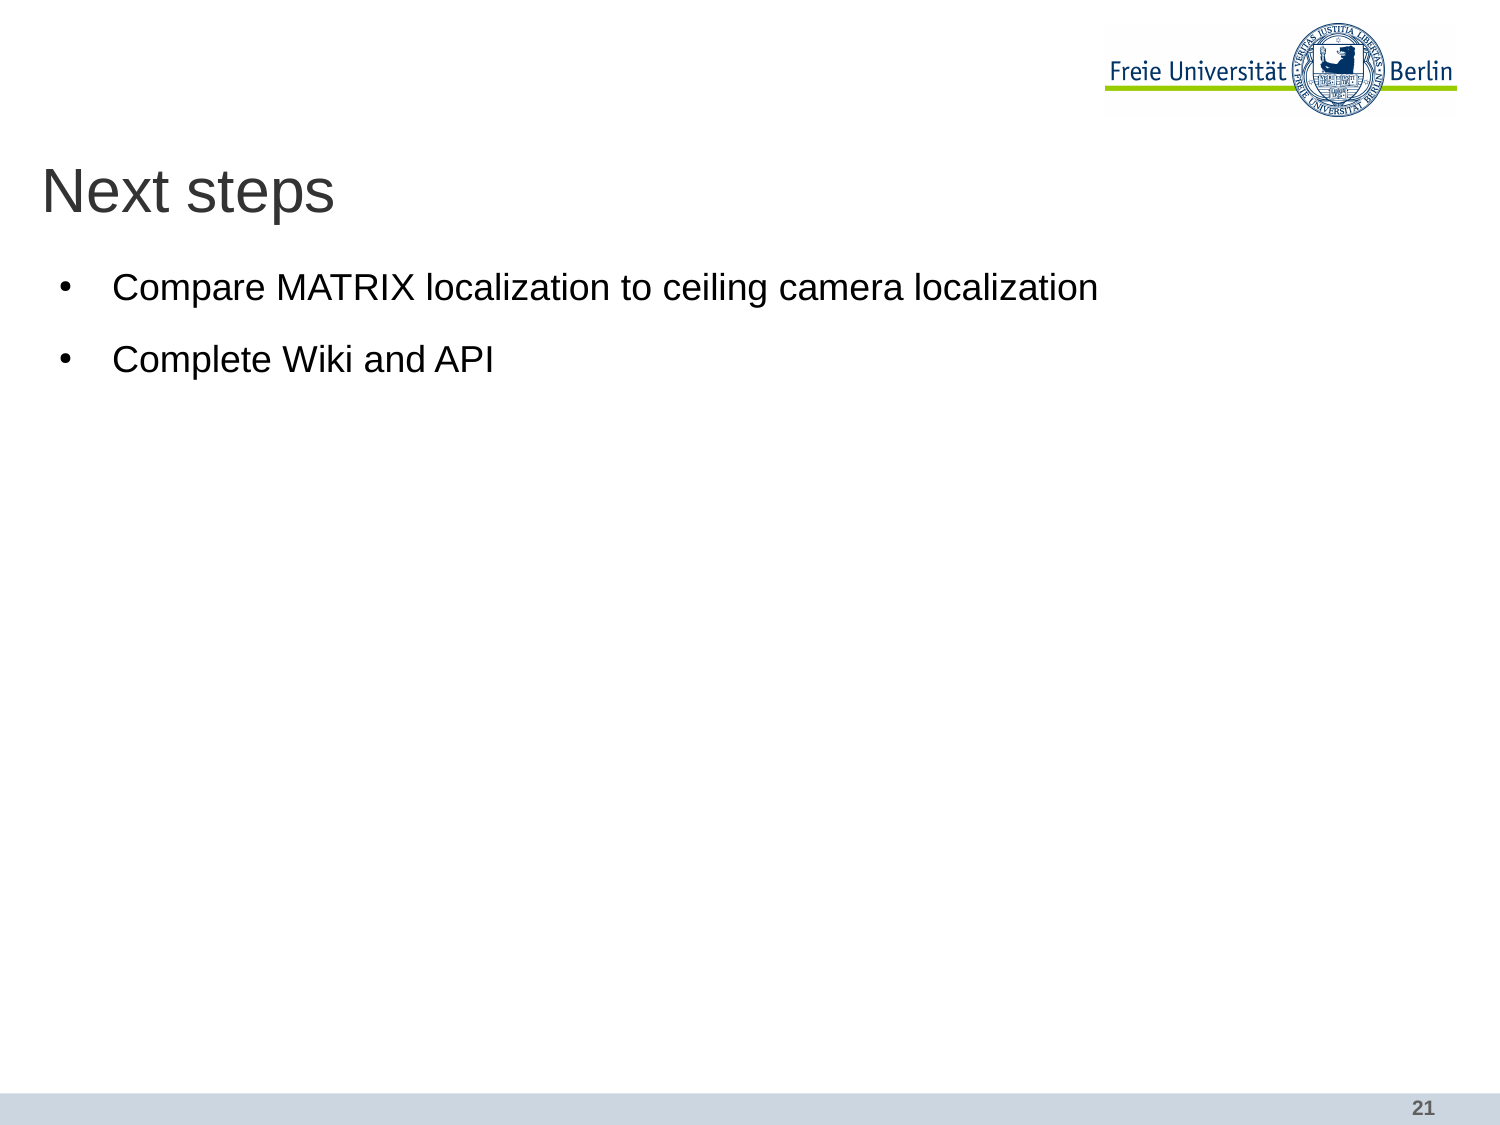

# Next steps
Compare MATRIX localization to ceiling camera localization
Complete Wiki and API